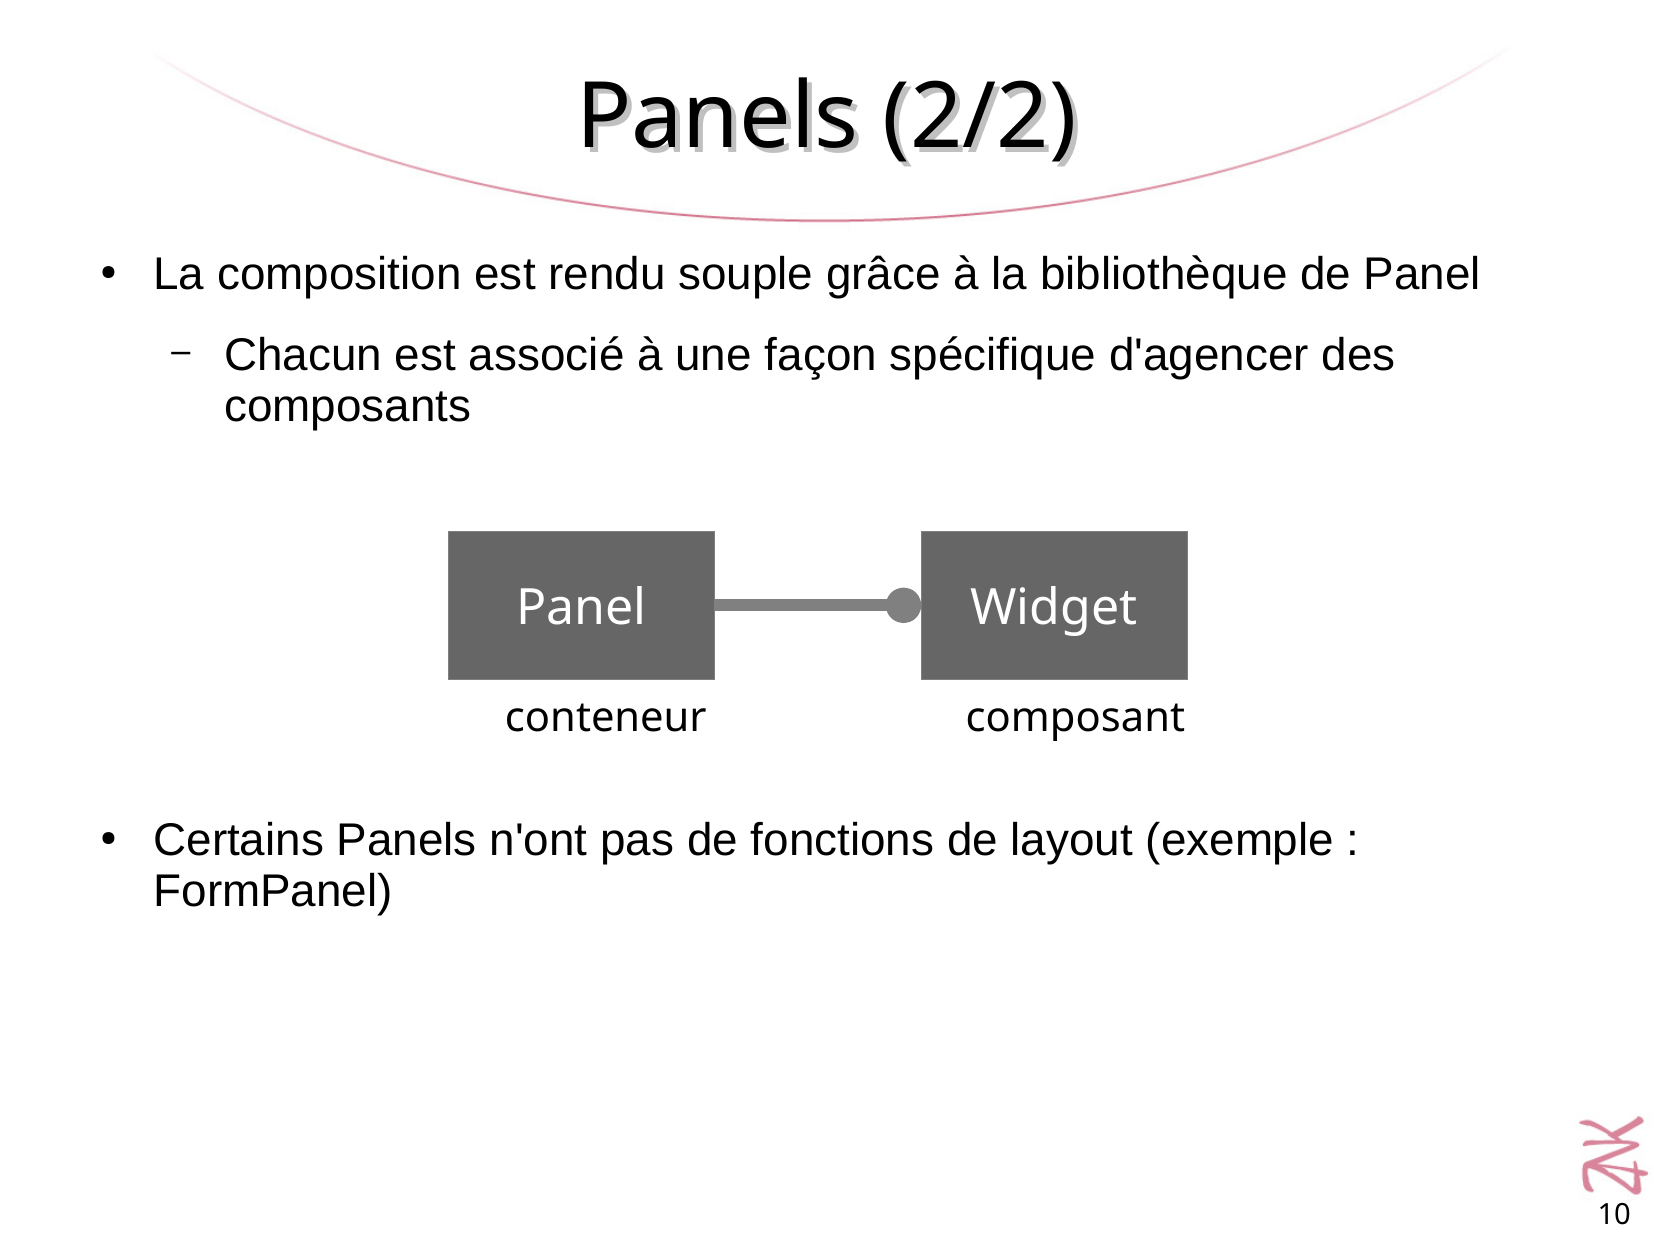

# Panels (2/2)
La composition est rendu souple grâce à la bibliothèque de Panel
Chacun est associé à une façon spécifique d'agencer des composants
Certains Panels n'ont pas de fonctions de layout (exemple : FormPanel)
Panel
Widget
conteneur
composant
10